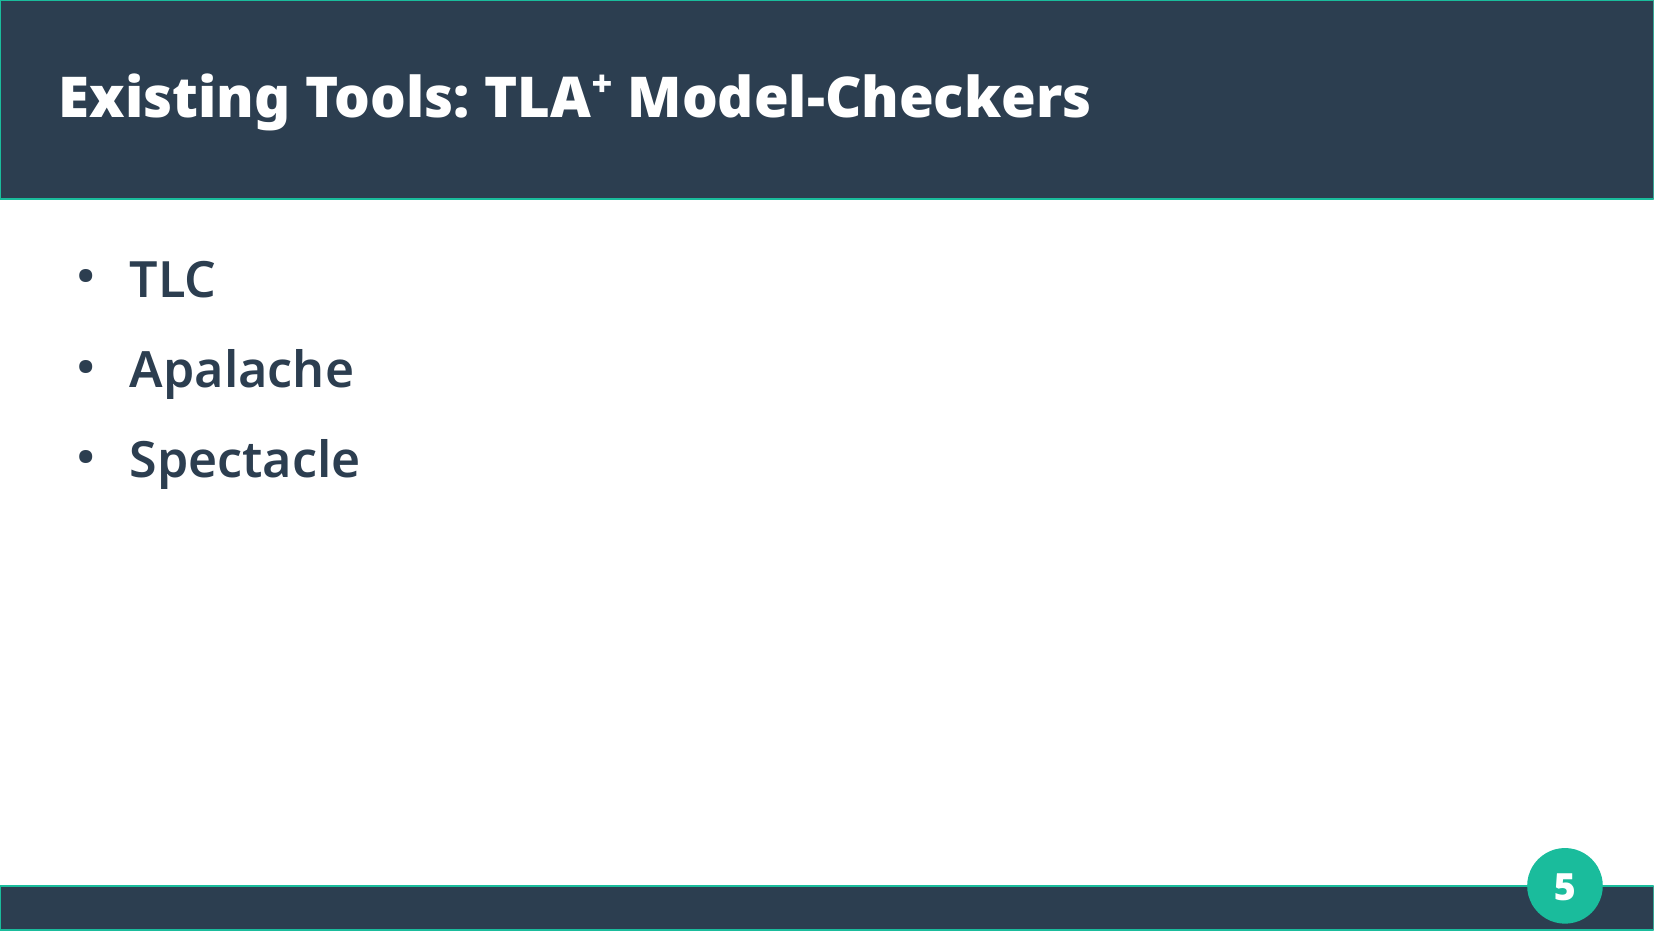

# Existing Tools: TLA⁺ Model-Checkers
TLC
Apalache
Spectacle
5